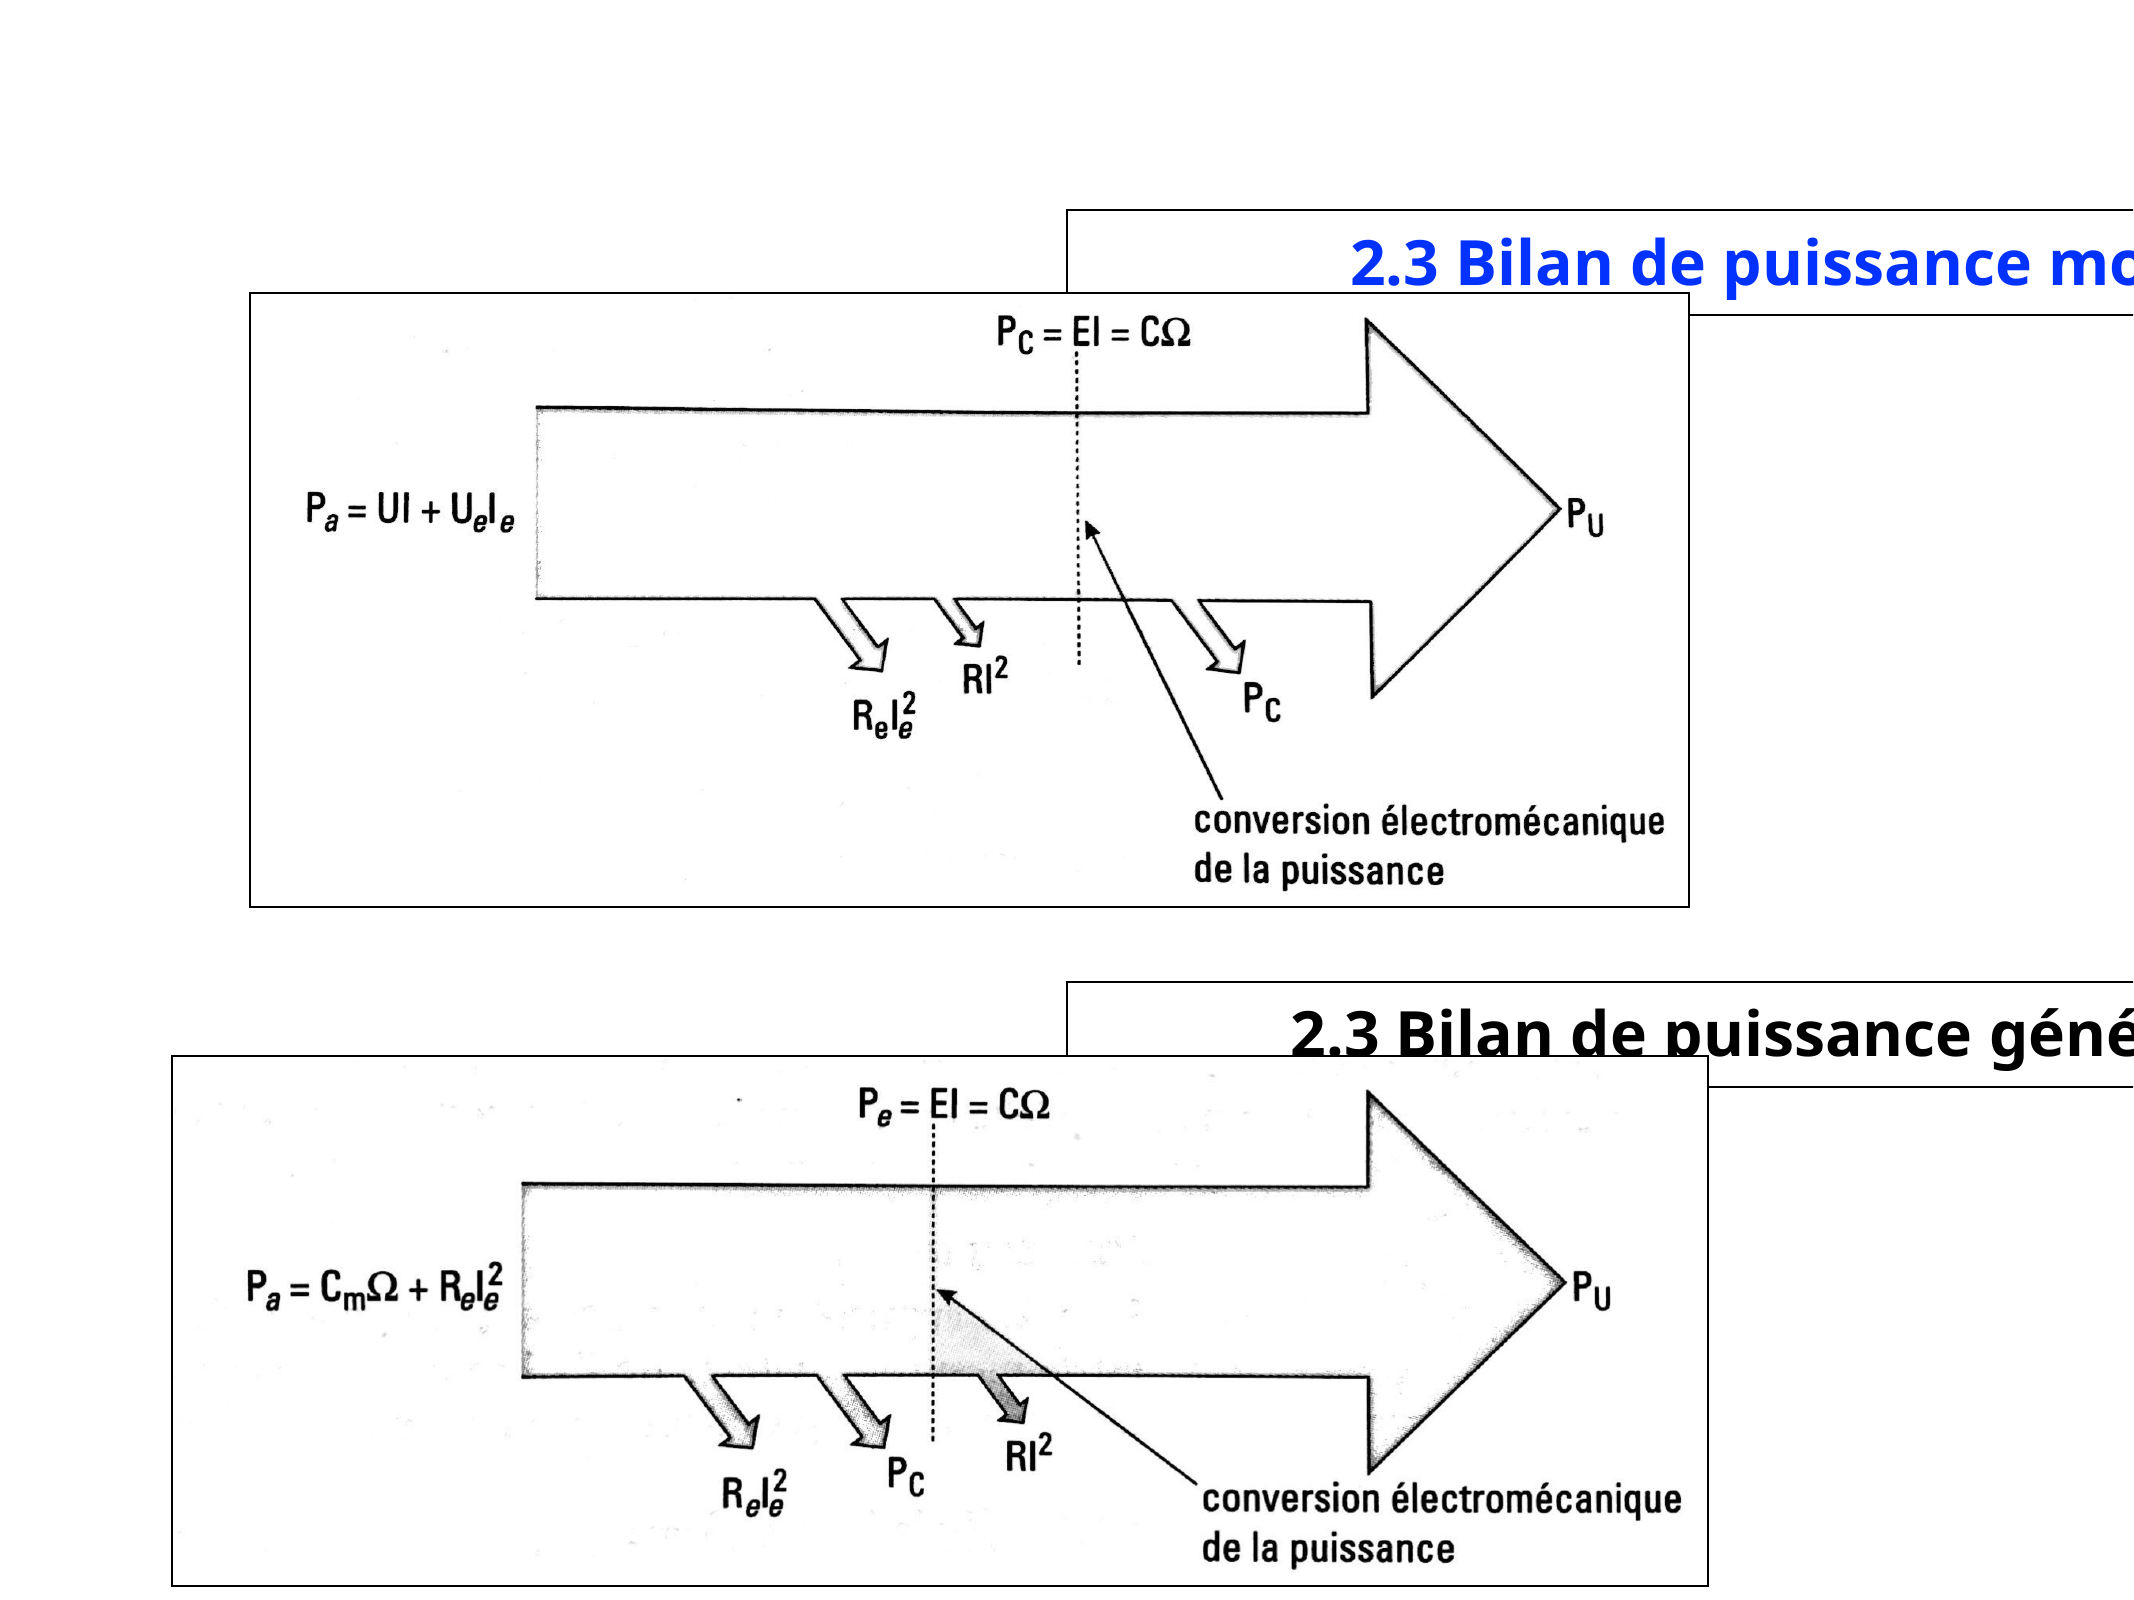

2.3 Bilan de puissance moteur
2.3 Bilan de puissance générateur